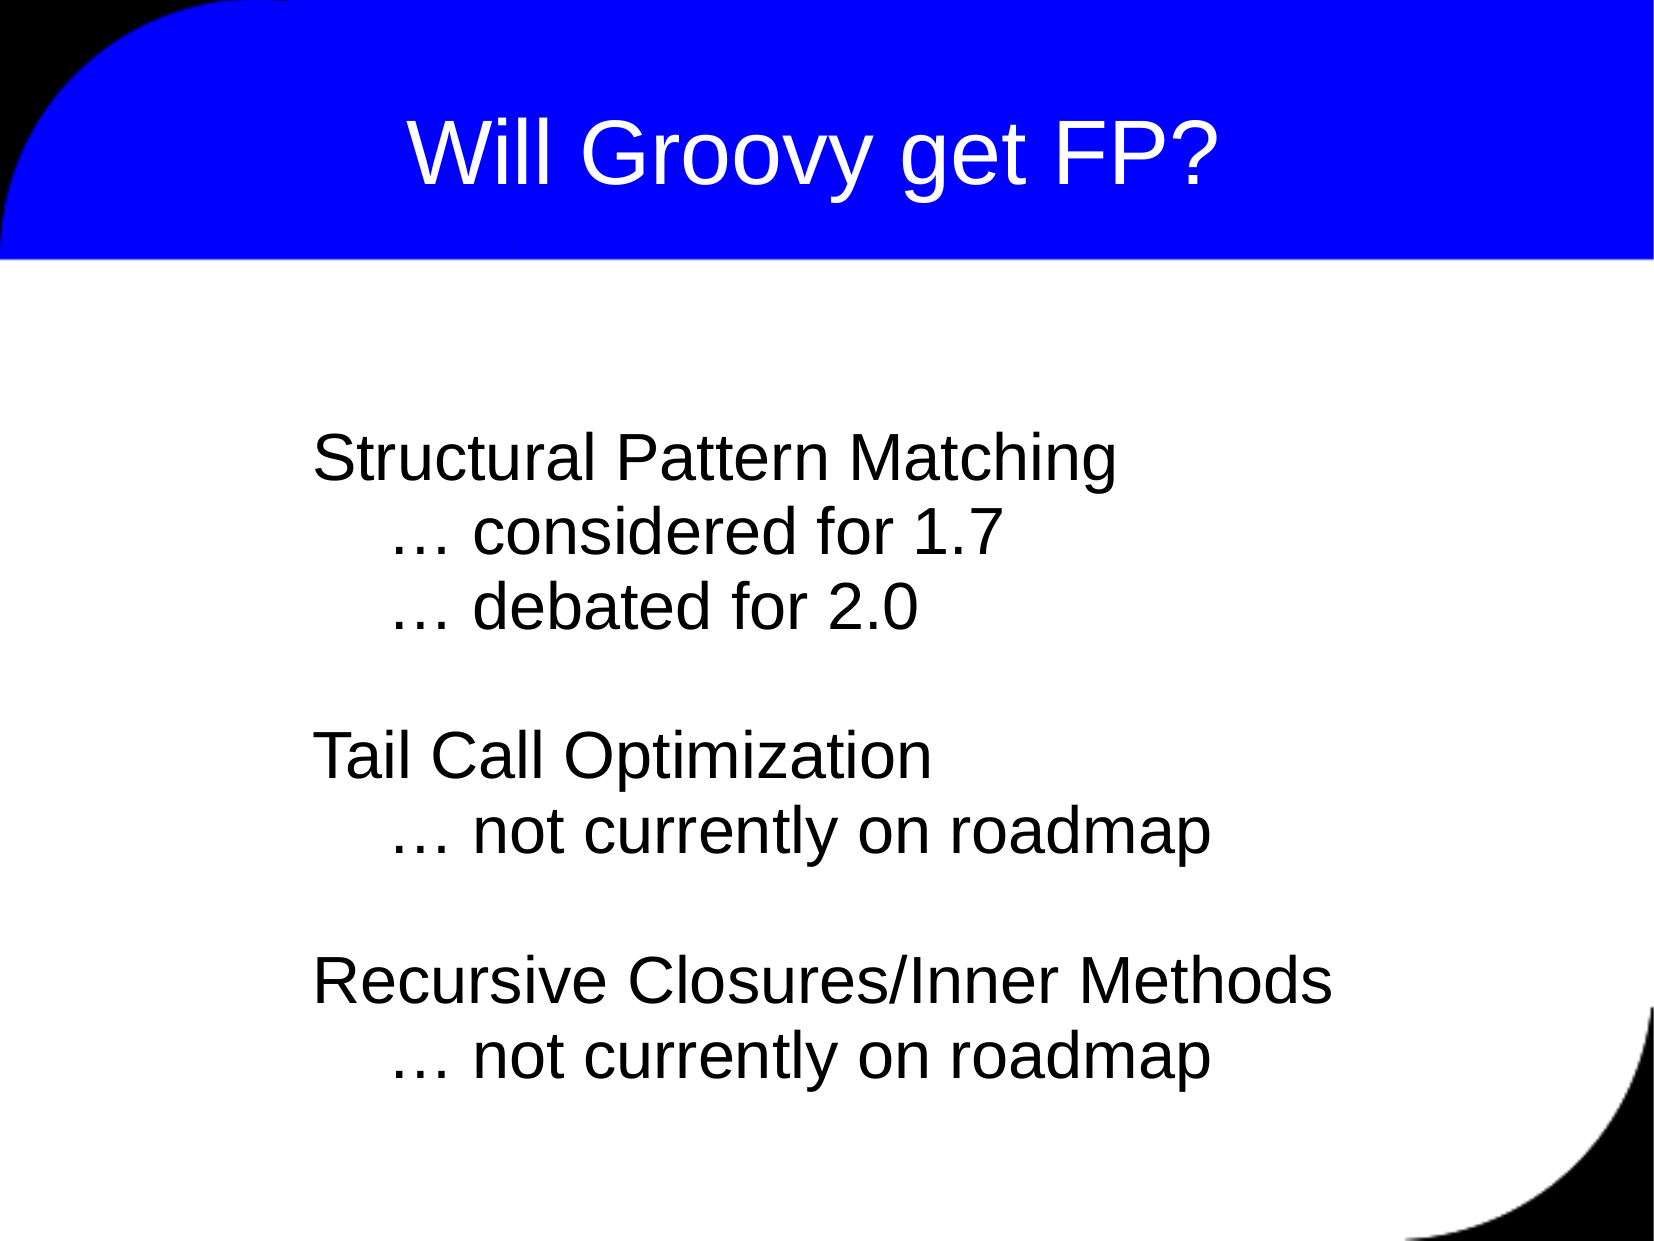

# Will Groovy get FP?
Structural Pattern Matching
	… considered for 1.7
	… debated for 2.0
Tail Call Optimization
	… not currently on roadmap
Recursive Closures/Inner Methods
	… not currently on roadmap